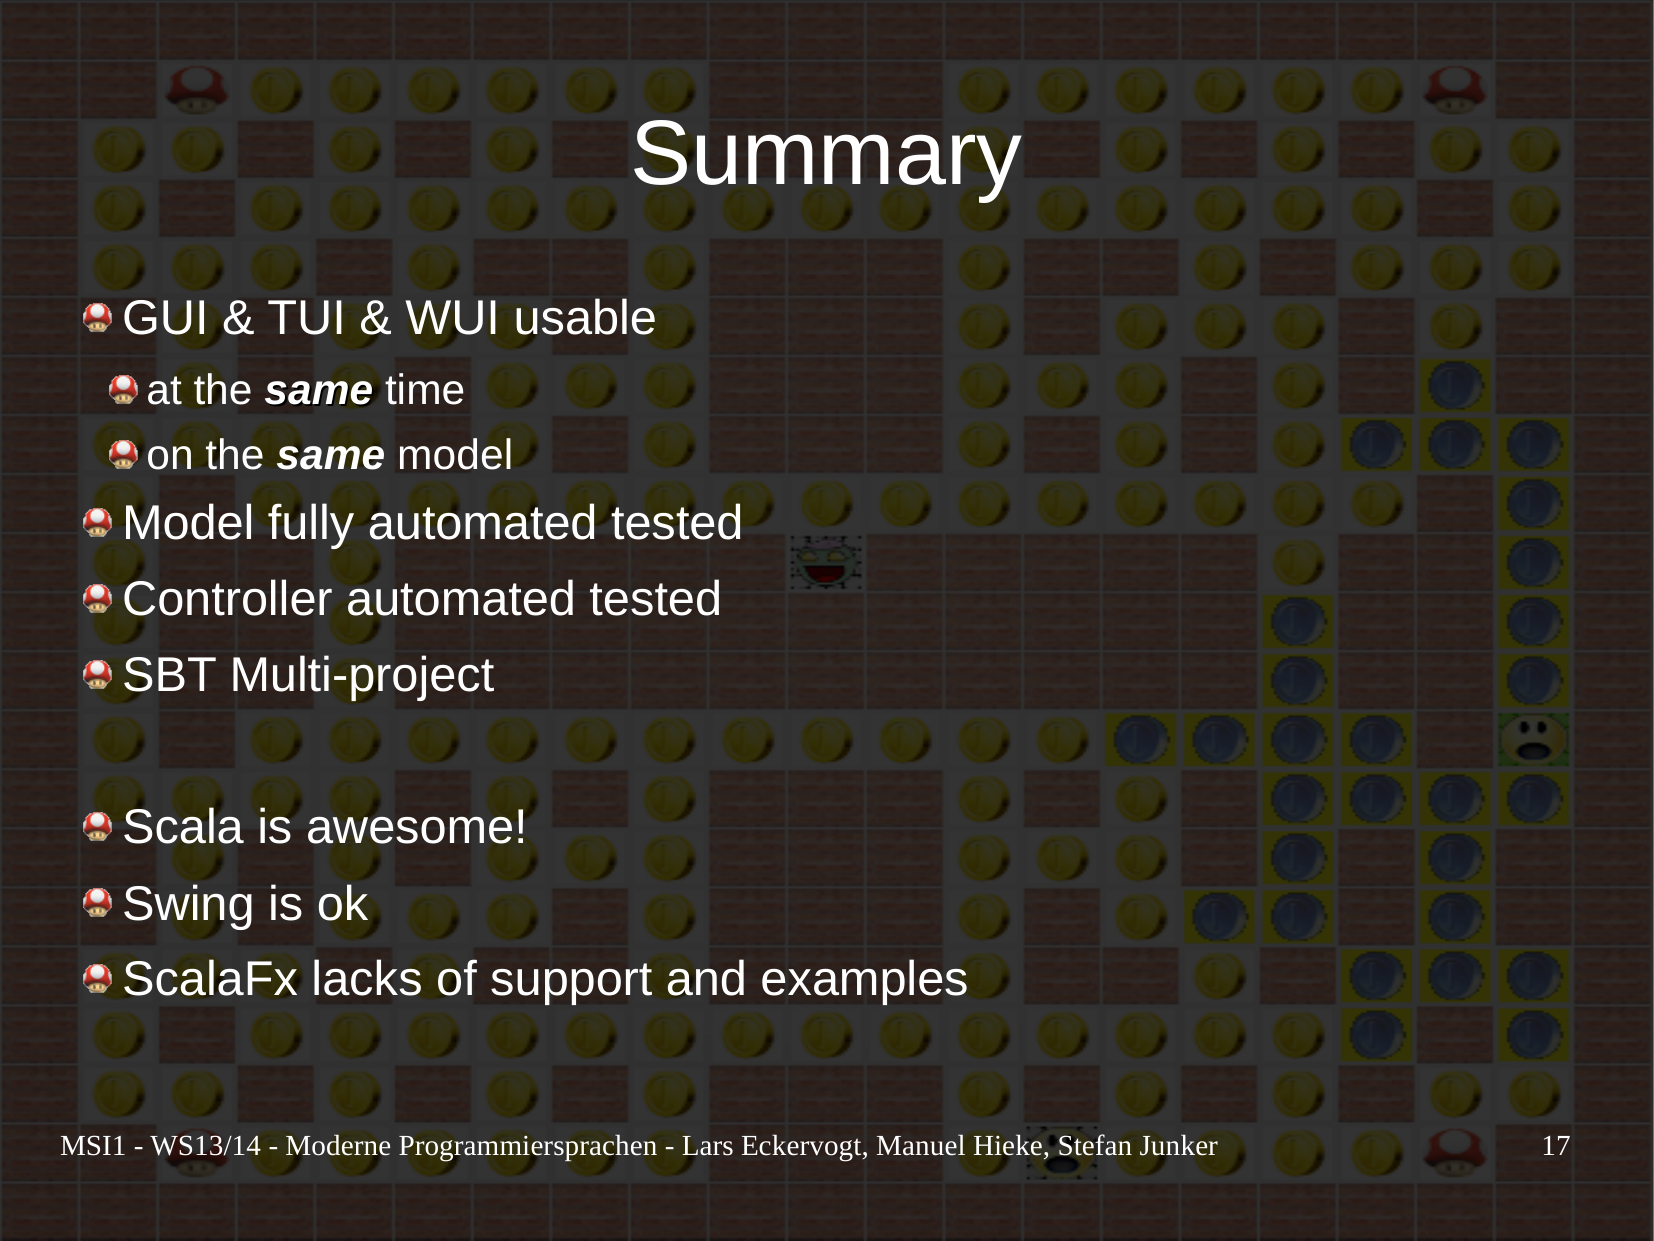

# Summary
 GUI & TUI & WUI usable
 at the same time
 on the same model
 Model fully automated tested
 Controller automated tested
 SBT Multi-project
 Scala is awesome!
 Swing is ok
 ScalaFx lacks of support and examples
MSI1 - WS13/14 - Moderne Programmiersprachen - Lars Eckervogt, Manuel Hieke, Stefan Junker
17